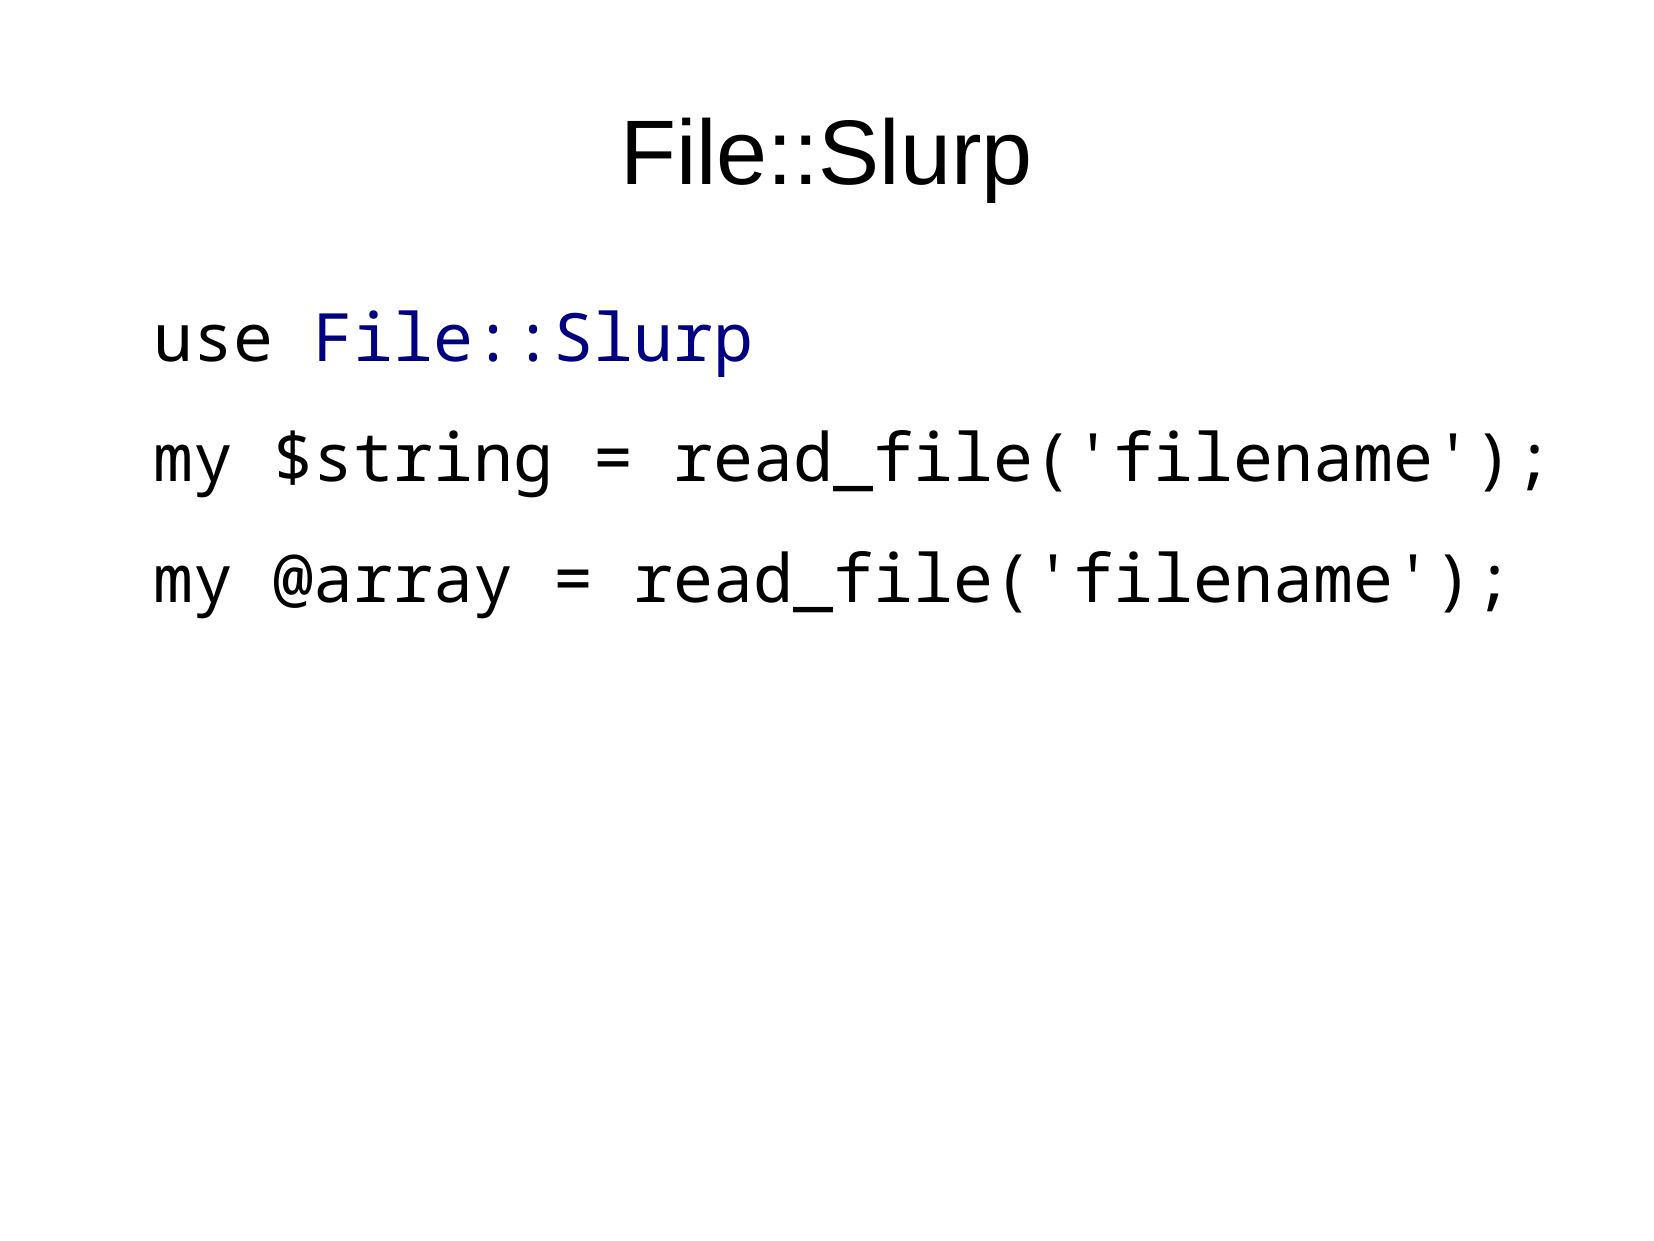

# File::Slurp
use File::Slurp
my $string = read_file('filename');
my @array = read_file('filename');